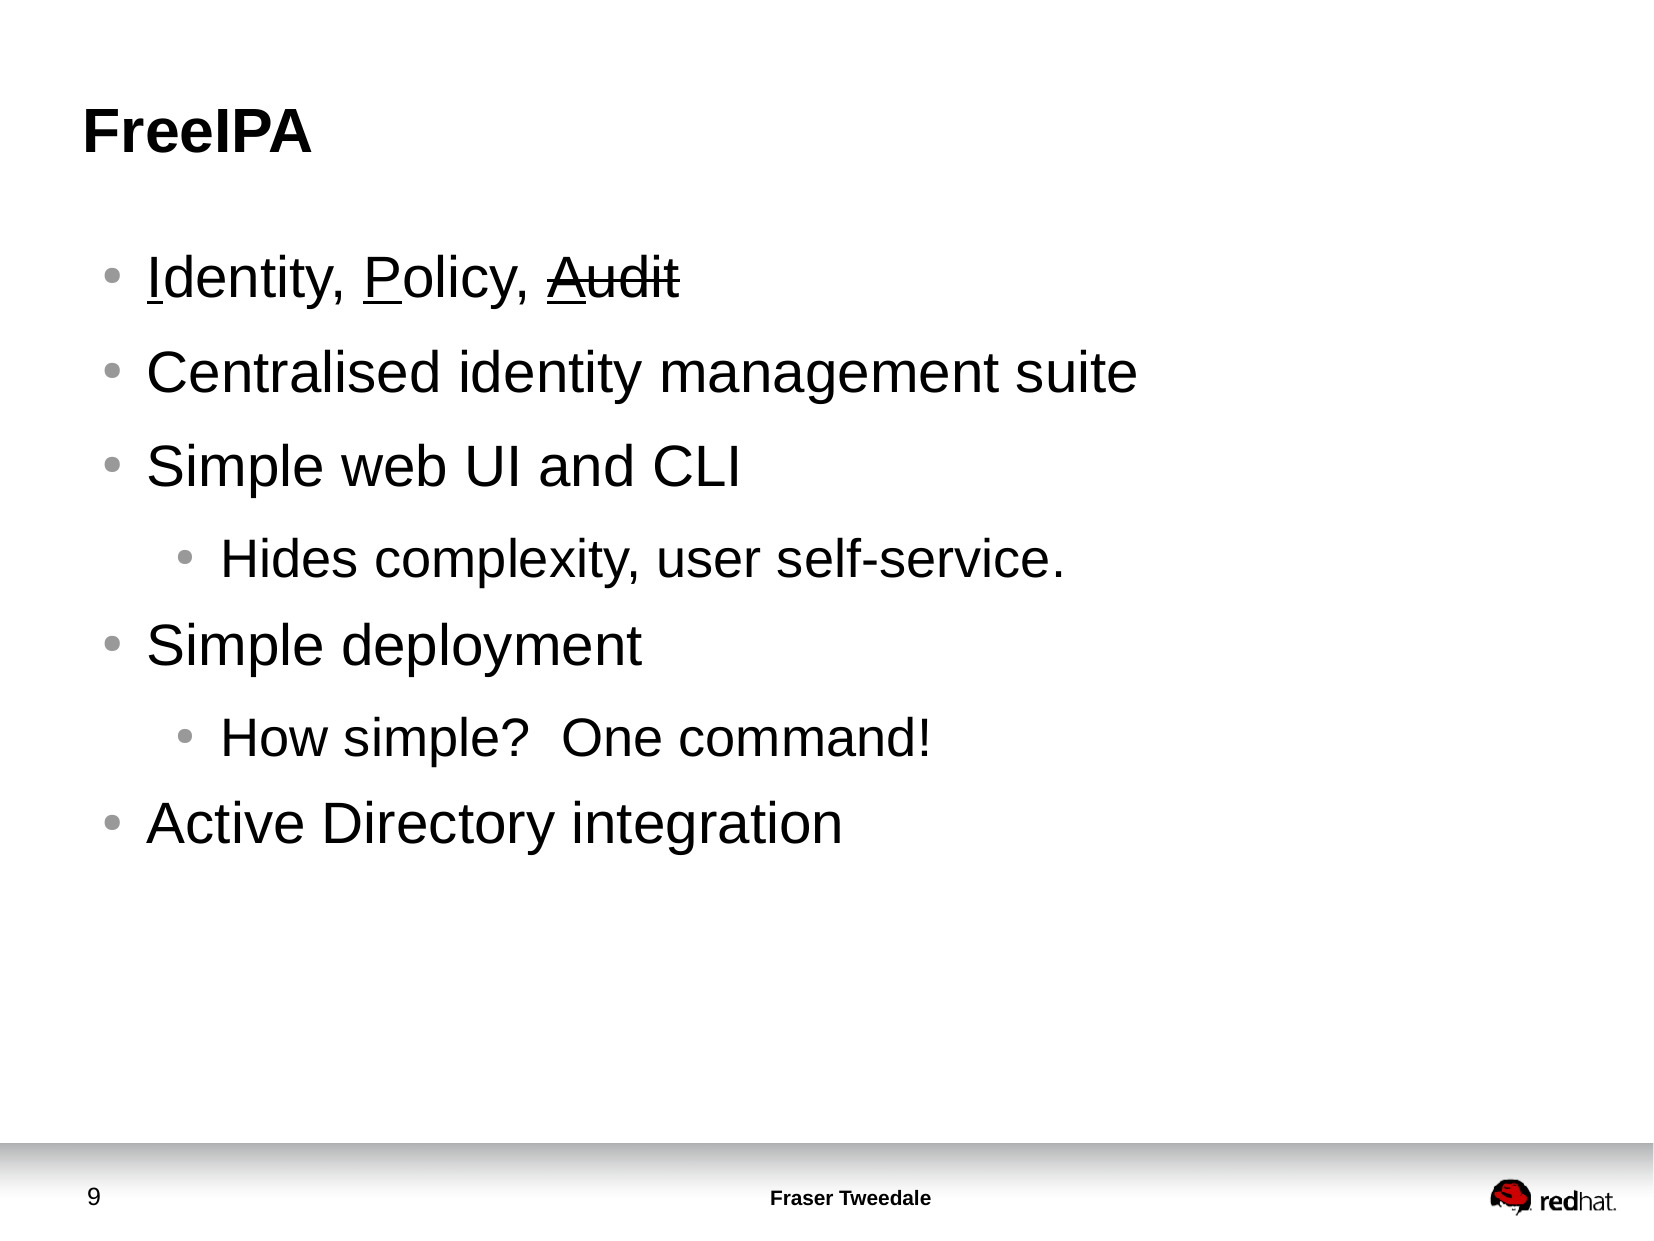

# FreeIPA
Identity, Policy, Audit
Centralised identity management suite
Simple web UI and CLI
Hides complexity, user self-service.
Simple deployment
How simple? One command!
Active Directory integration